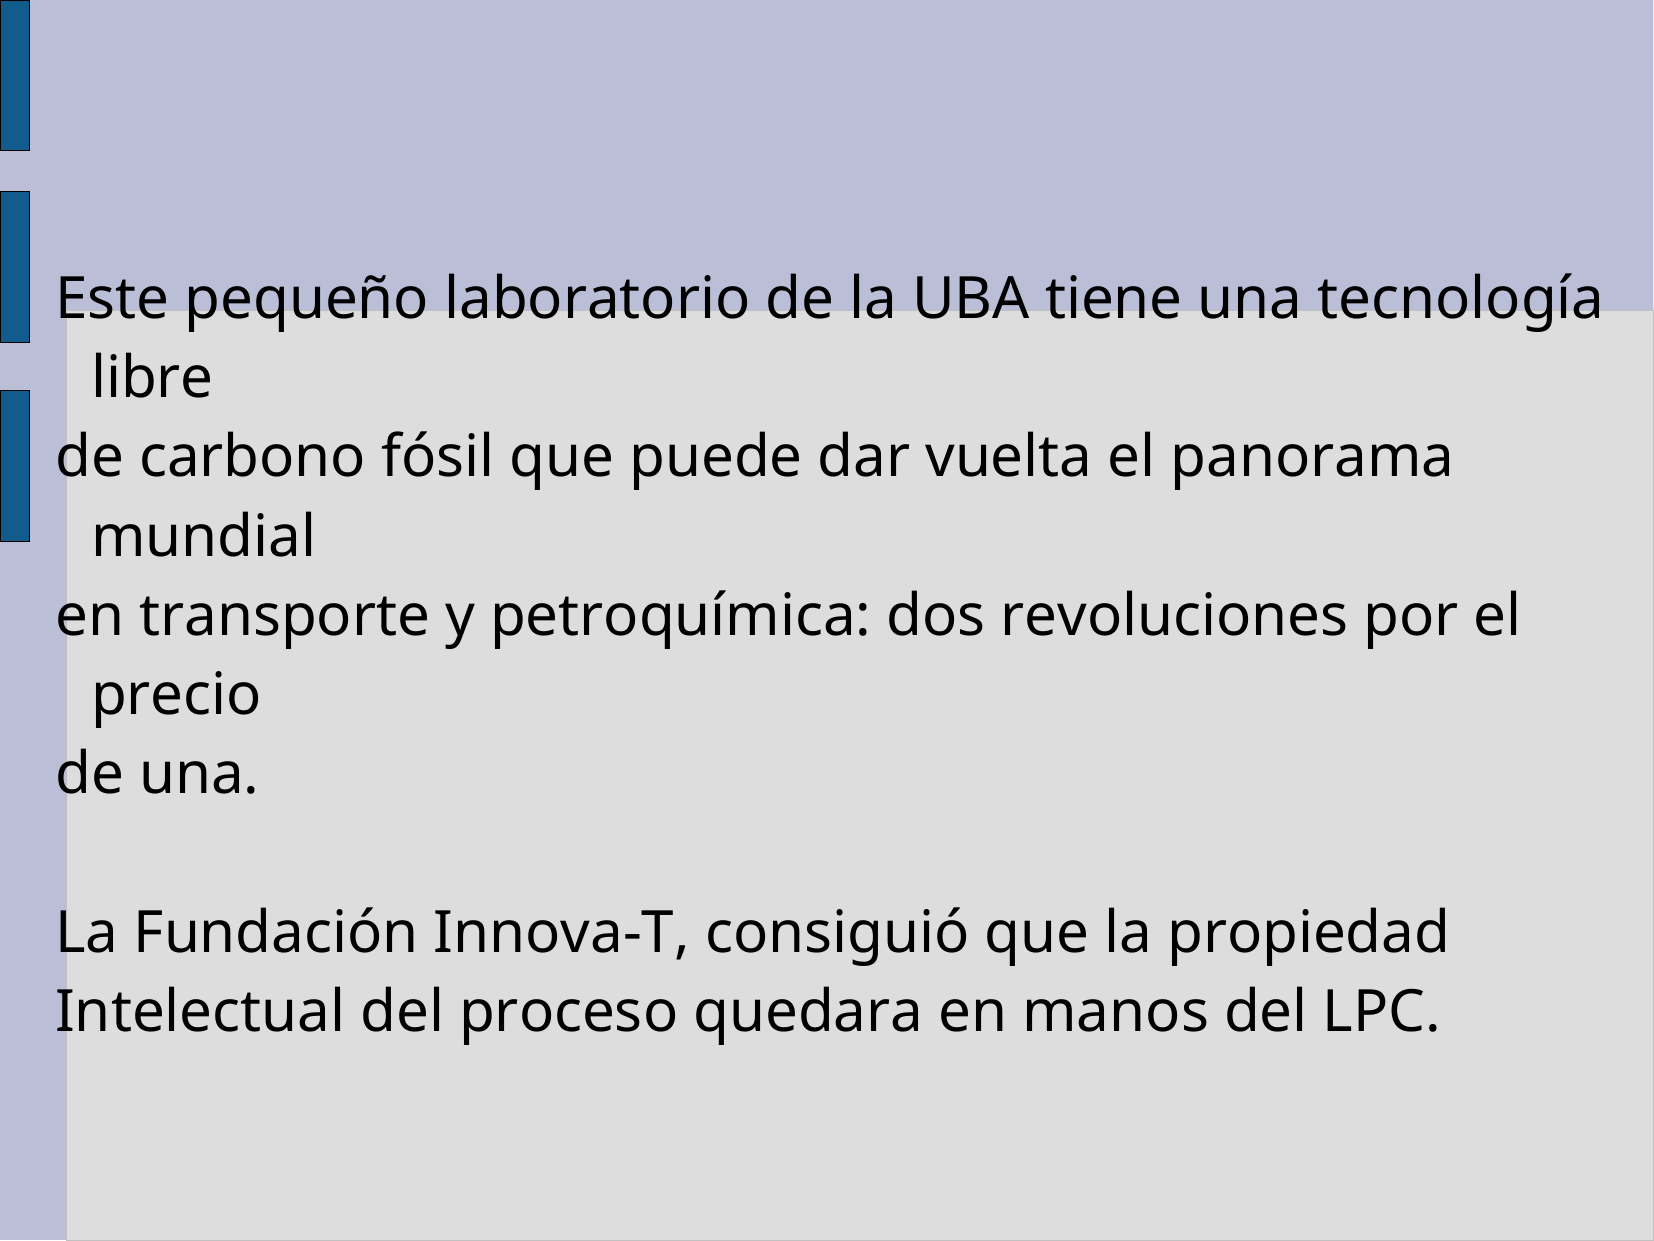

# Este pequeño laboratorio de la UBA tiene una tecnología libre
de carbono fósil que puede dar vuelta el panorama mundial
en transporte y petroquímica: dos revoluciones por el precio
de una.
La Fundación Innova-T, consiguió que la propiedad
Intelectual del proceso quedara en manos del LPC.